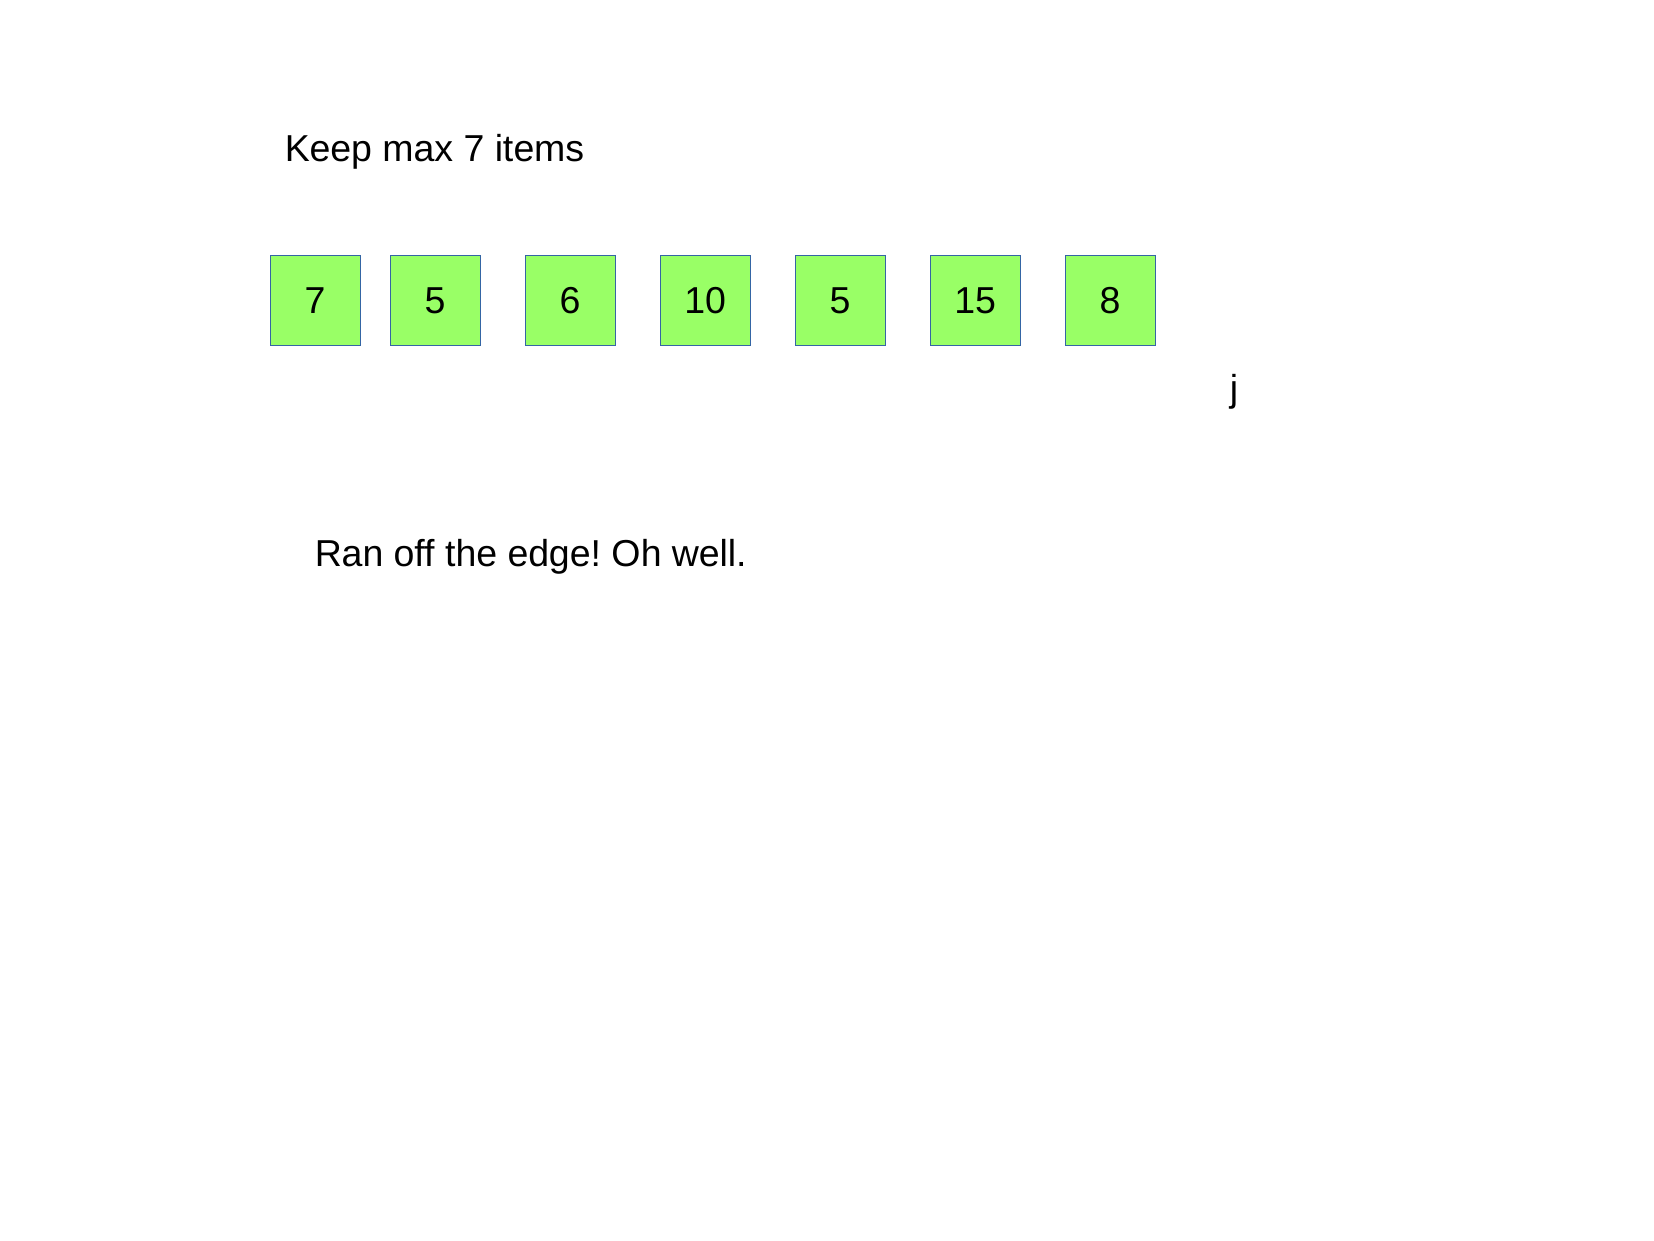

Keep max 7 items
7
5
6
10
5
15
8
j
Ran off the edge! Oh well.